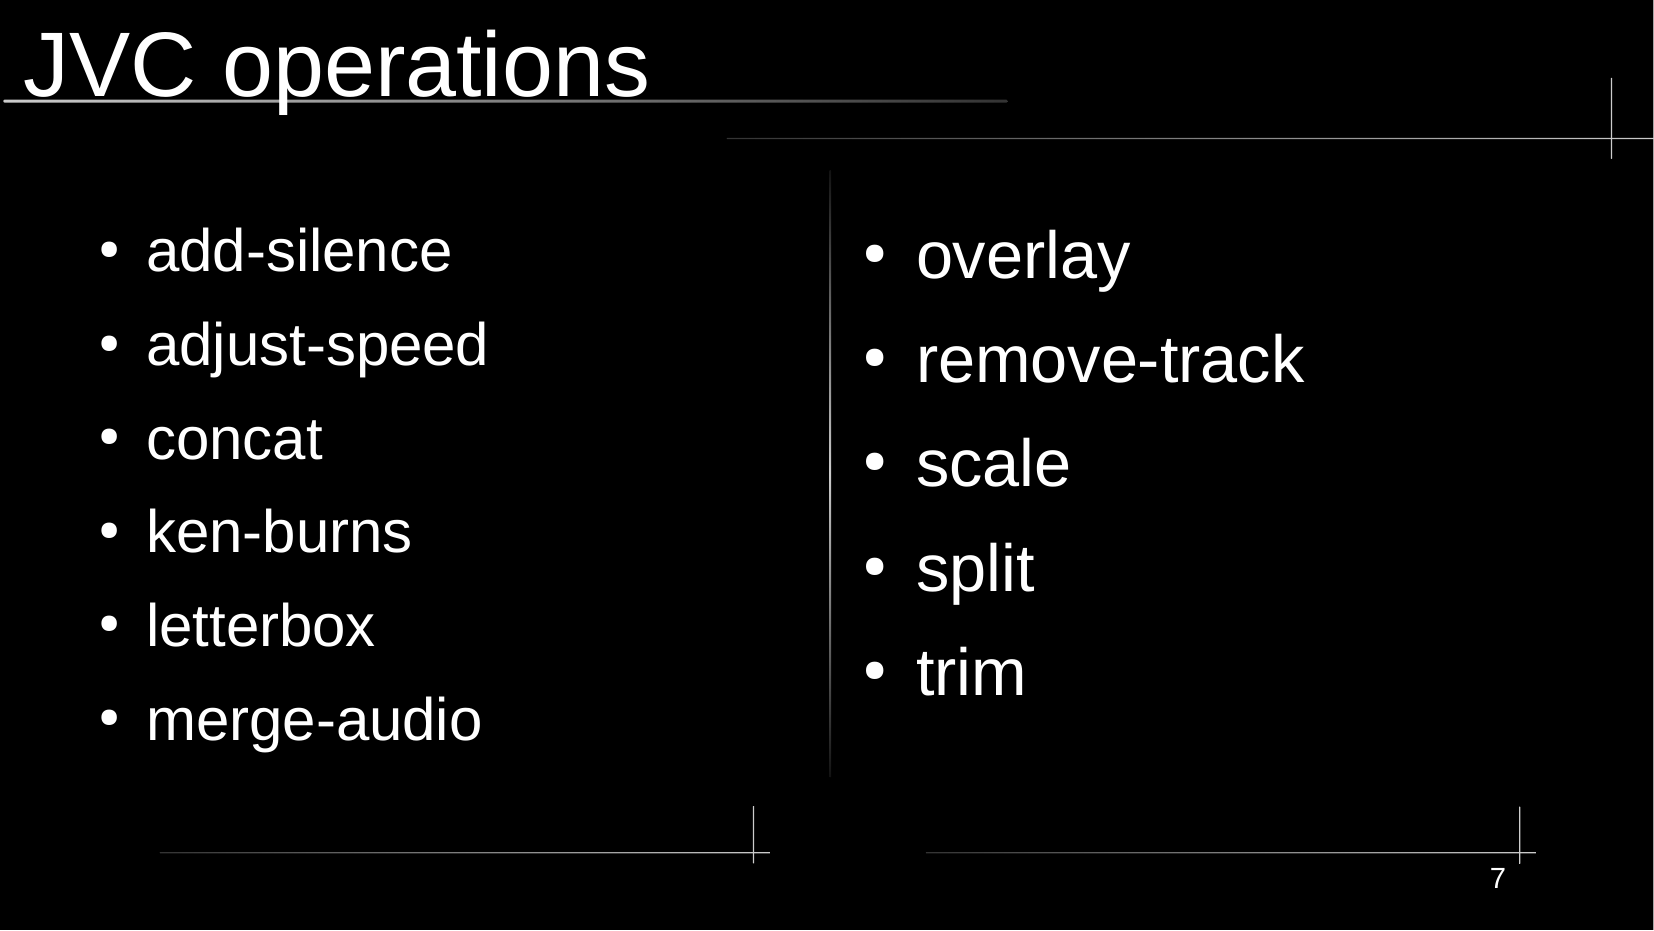

# JVC operations
add-silence
adjust-speed
concat
ken-burns
letterbox
merge-audio
overlay
remove-track
scale
split
trim
7